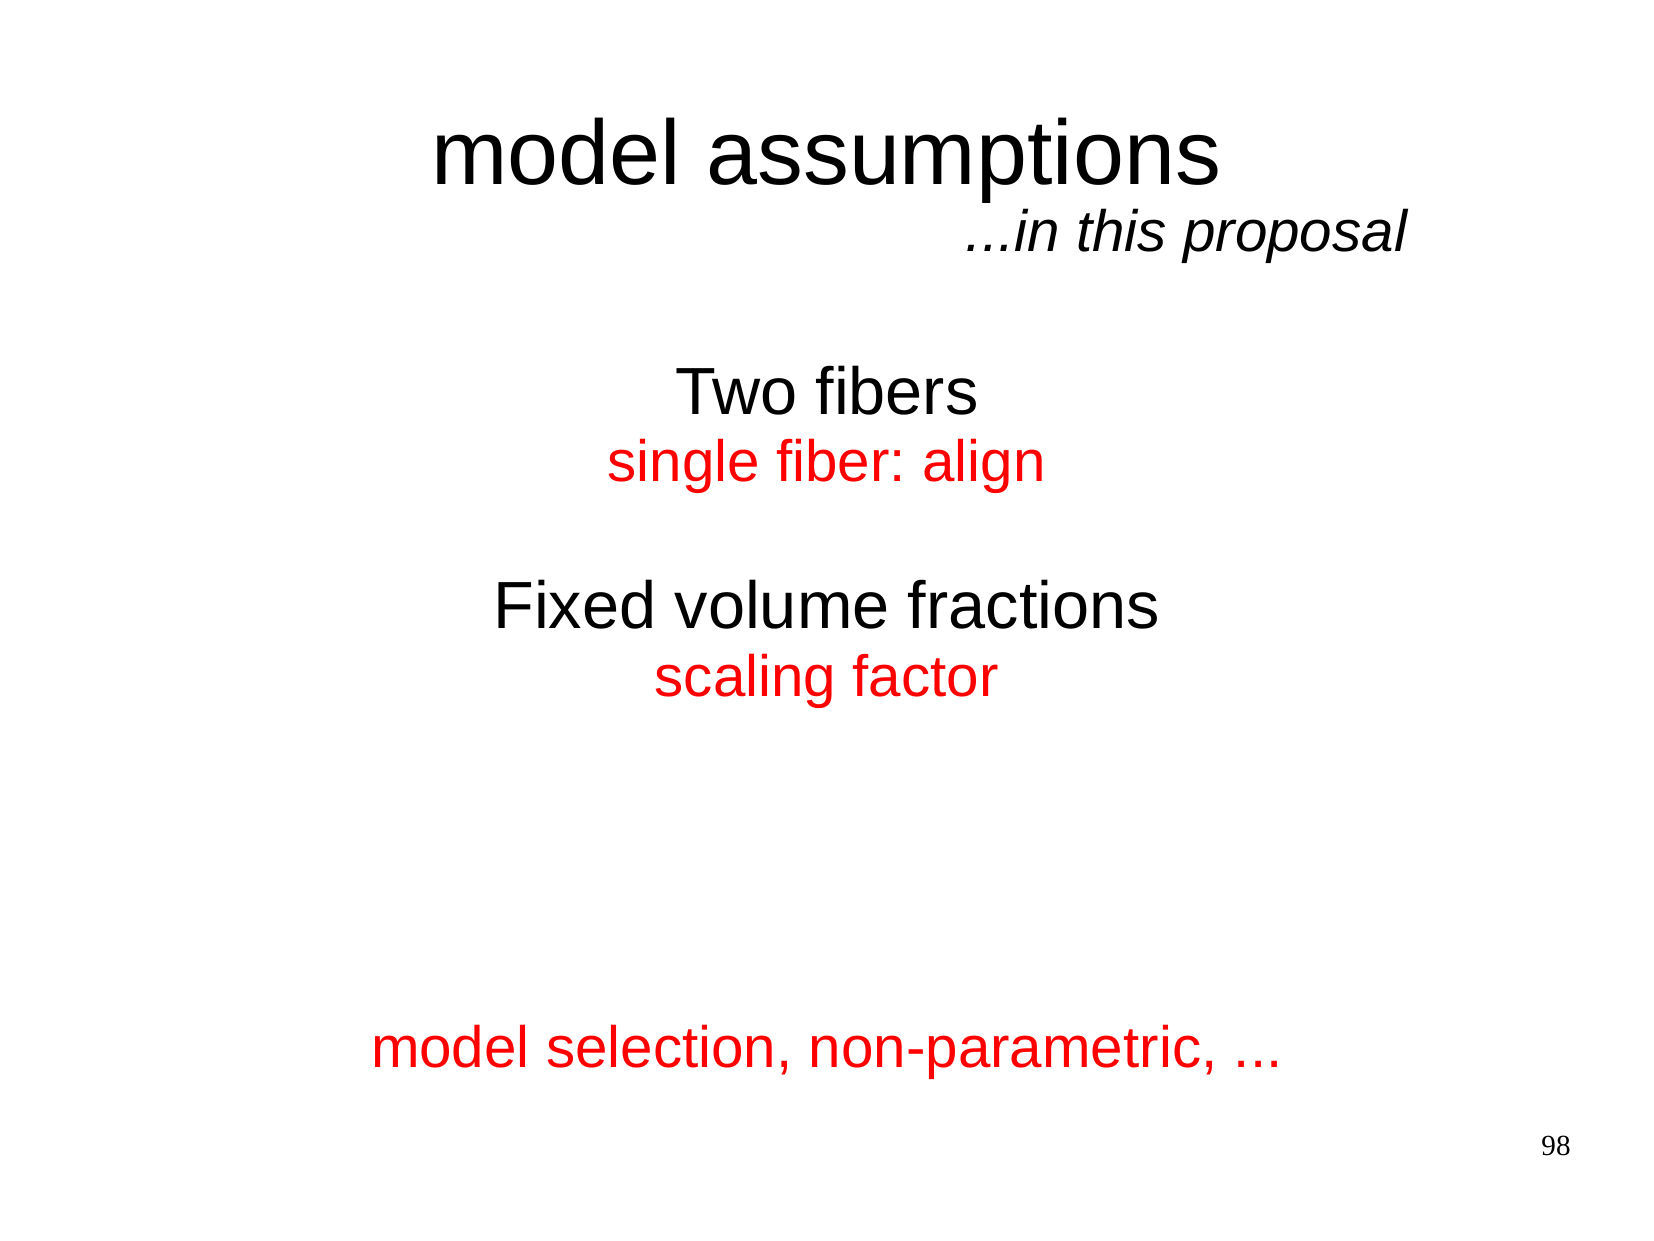

# model assumptions
...in this proposal
Two fibers
single fiber: align
Fixed volume fractions
scaling factor
model selection, non-parametric, ...
98